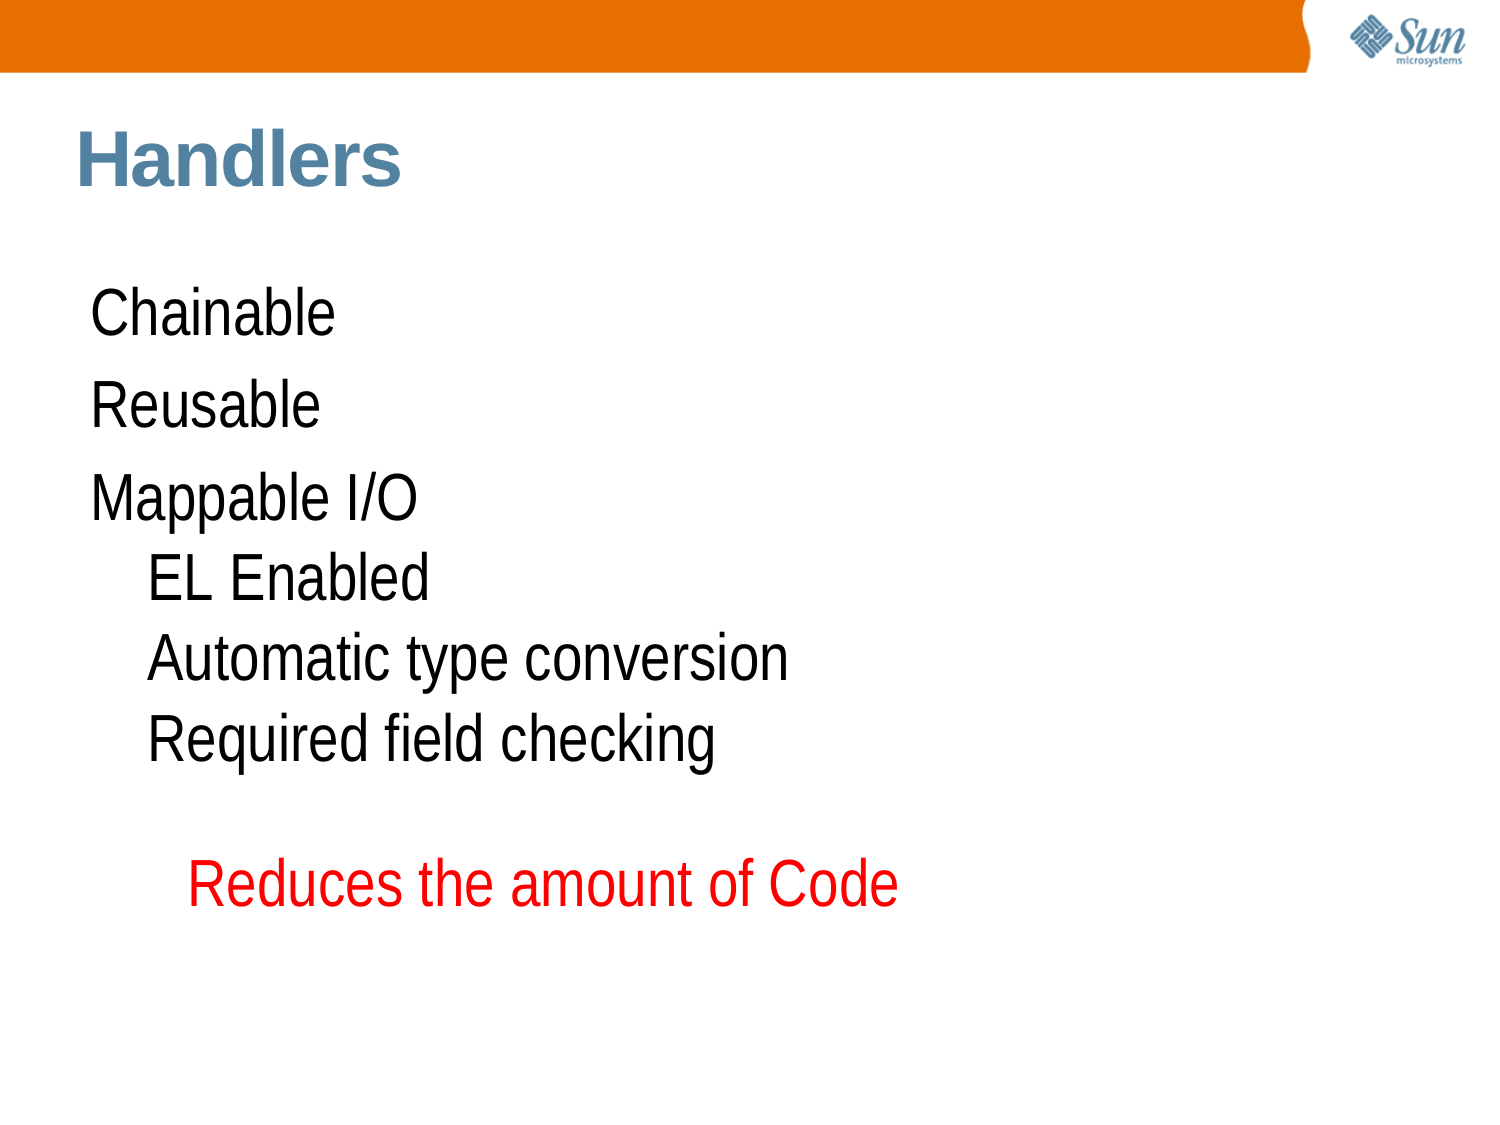

Handlers
# Chainable
Reusable
Mappable I/O
EL Enabled
Automatic type conversion
Required field checking
Reduces the amount of Code